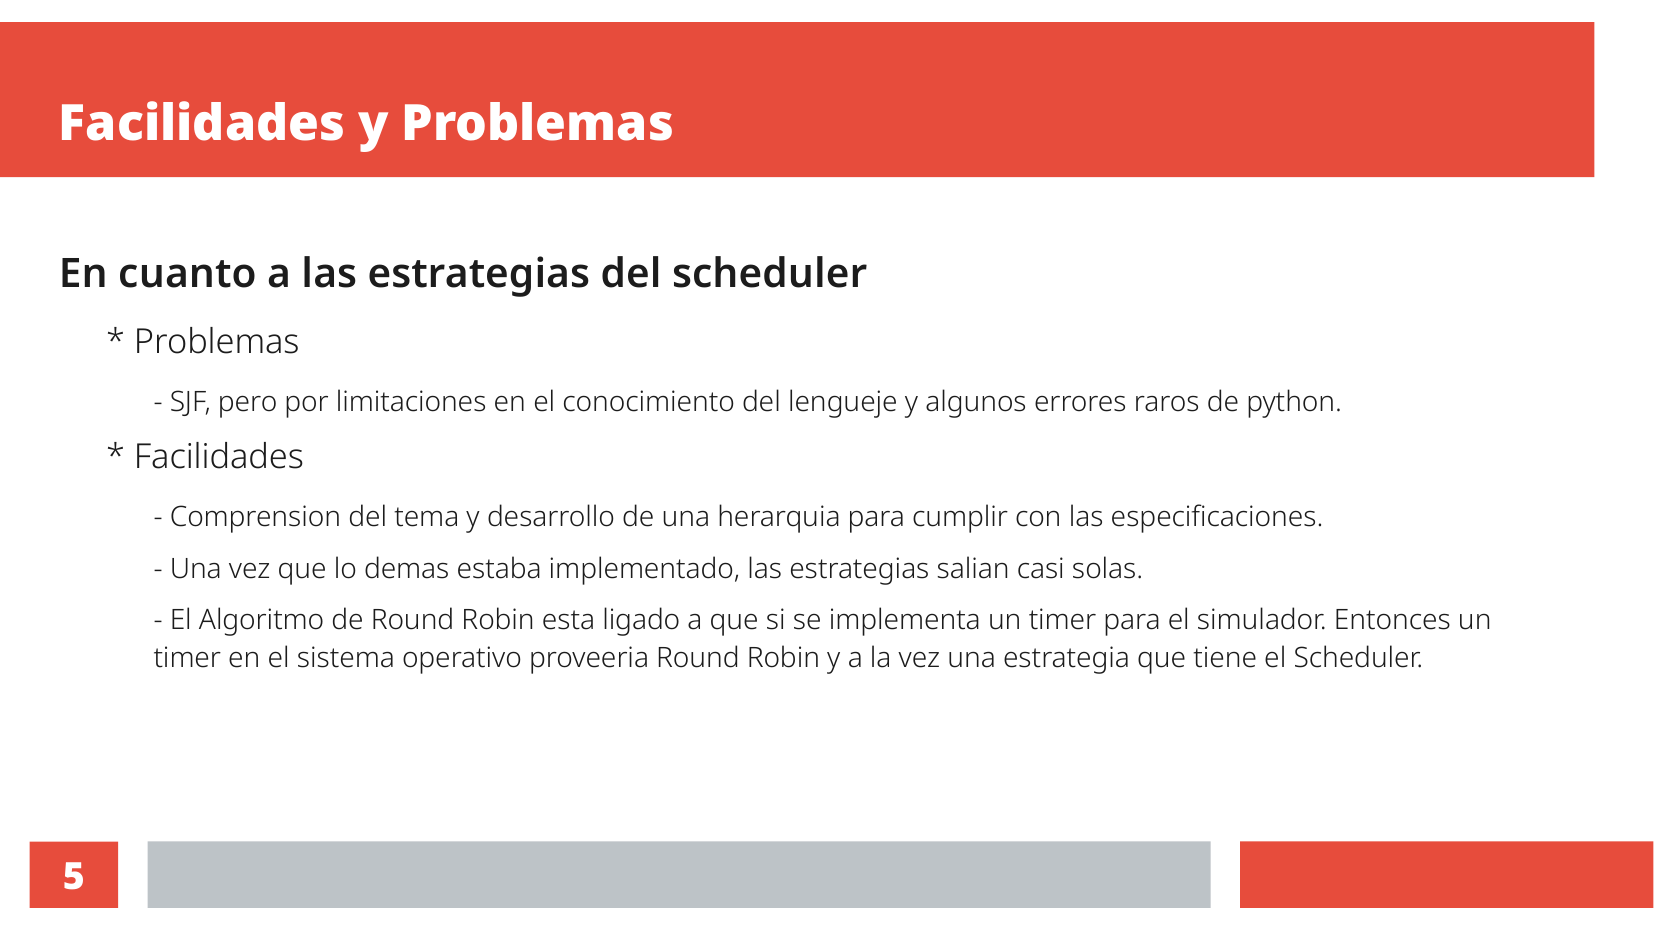

# Facilidades y Problemas
En cuanto a las estrategias del scheduler
* Problemas
- SJF, pero por limitaciones en el conocimiento del lengueje y algunos errores raros de python.
* Facilidades
- Comprension del tema y desarrollo de una herarquia para cumplir con las especificaciones.
- Una vez que lo demas estaba implementado, las estrategias salian casi solas.
- El Algoritmo de Round Robin esta ligado a que si se implementa un timer para el simulador. Entonces un timer en el sistema operativo proveeria Round Robin y a la vez una estrategia que tiene el Scheduler.
5